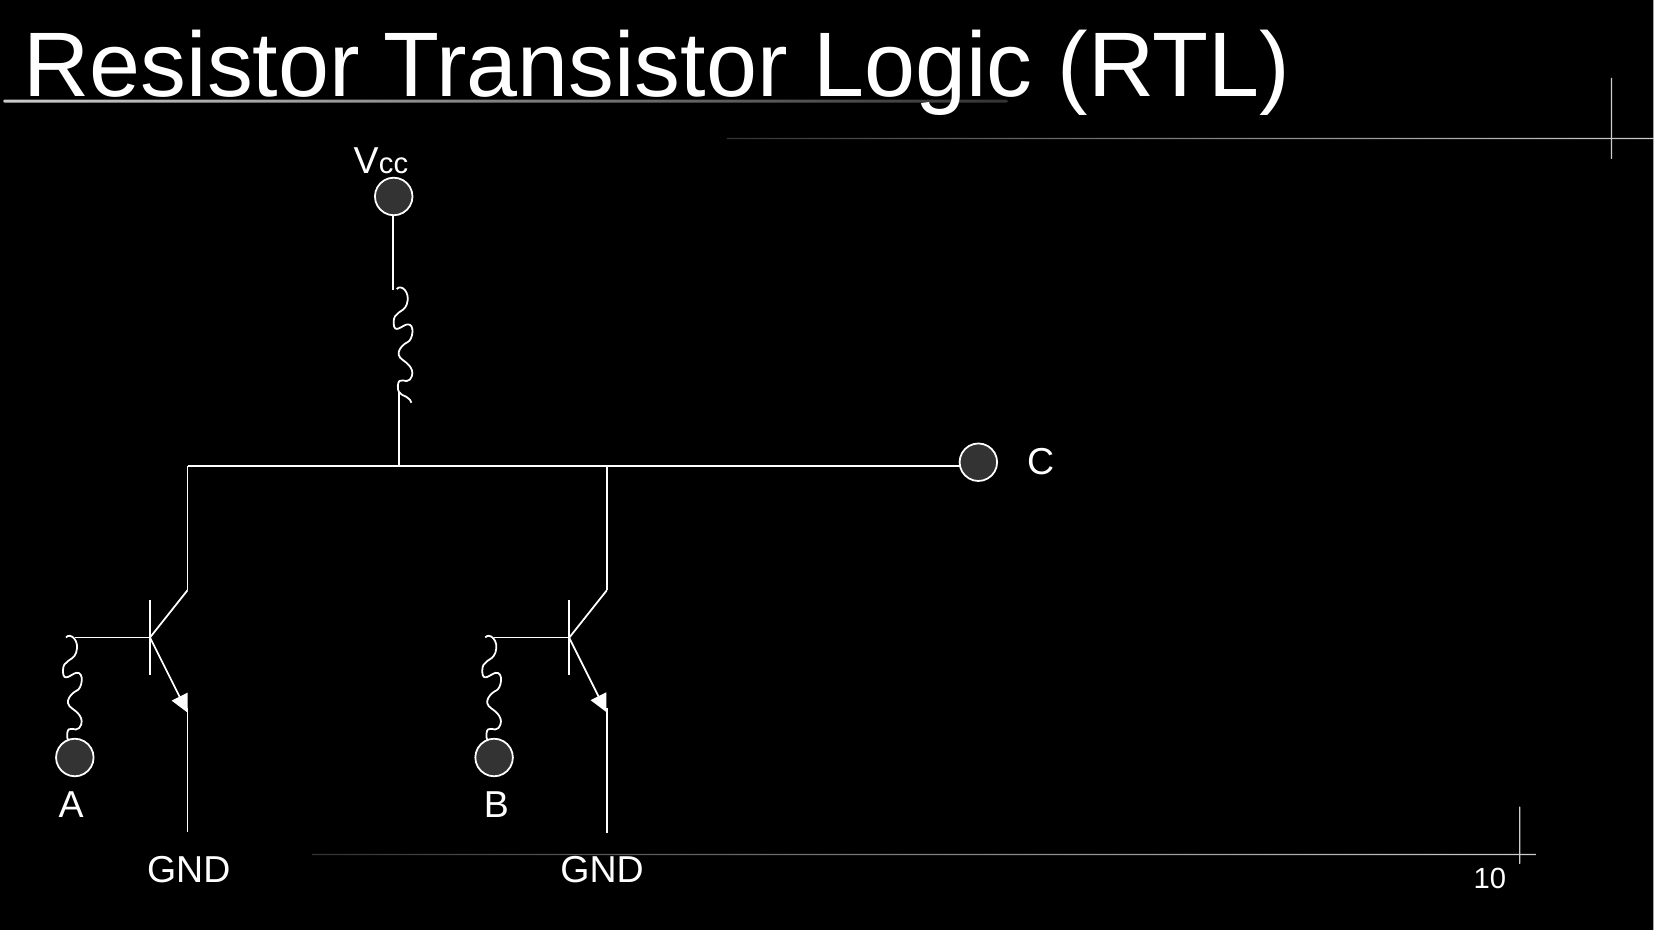

# Resistor Transistor Logic (RTL)
Vcc
C
A
B
GND
GND
10